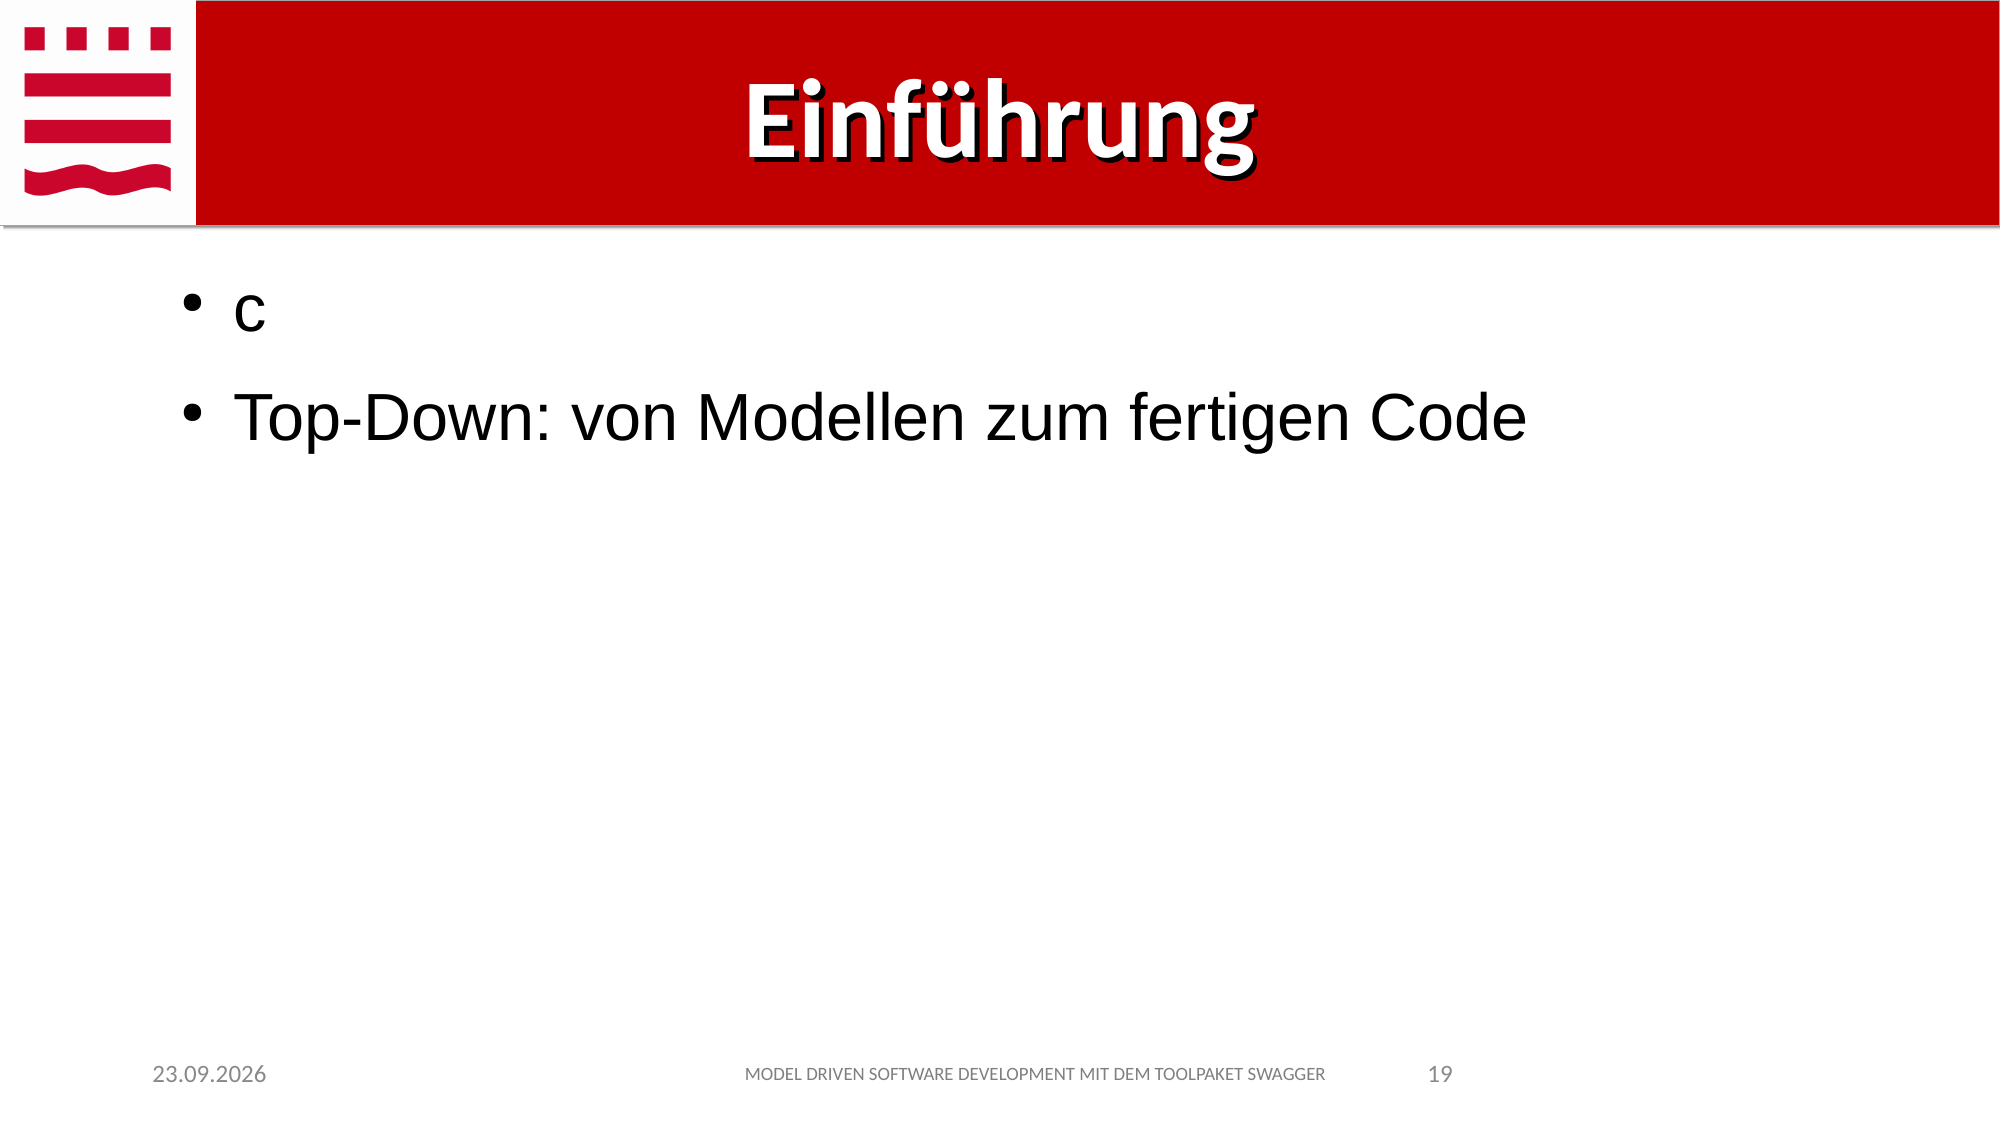

Einführung
# c
Top-Down: von Modellen zum fertigen Code
MODEL DRIVEN SOFTWARE DEVELOPMENT MIT DEM TOOLPAKET SWAGGER